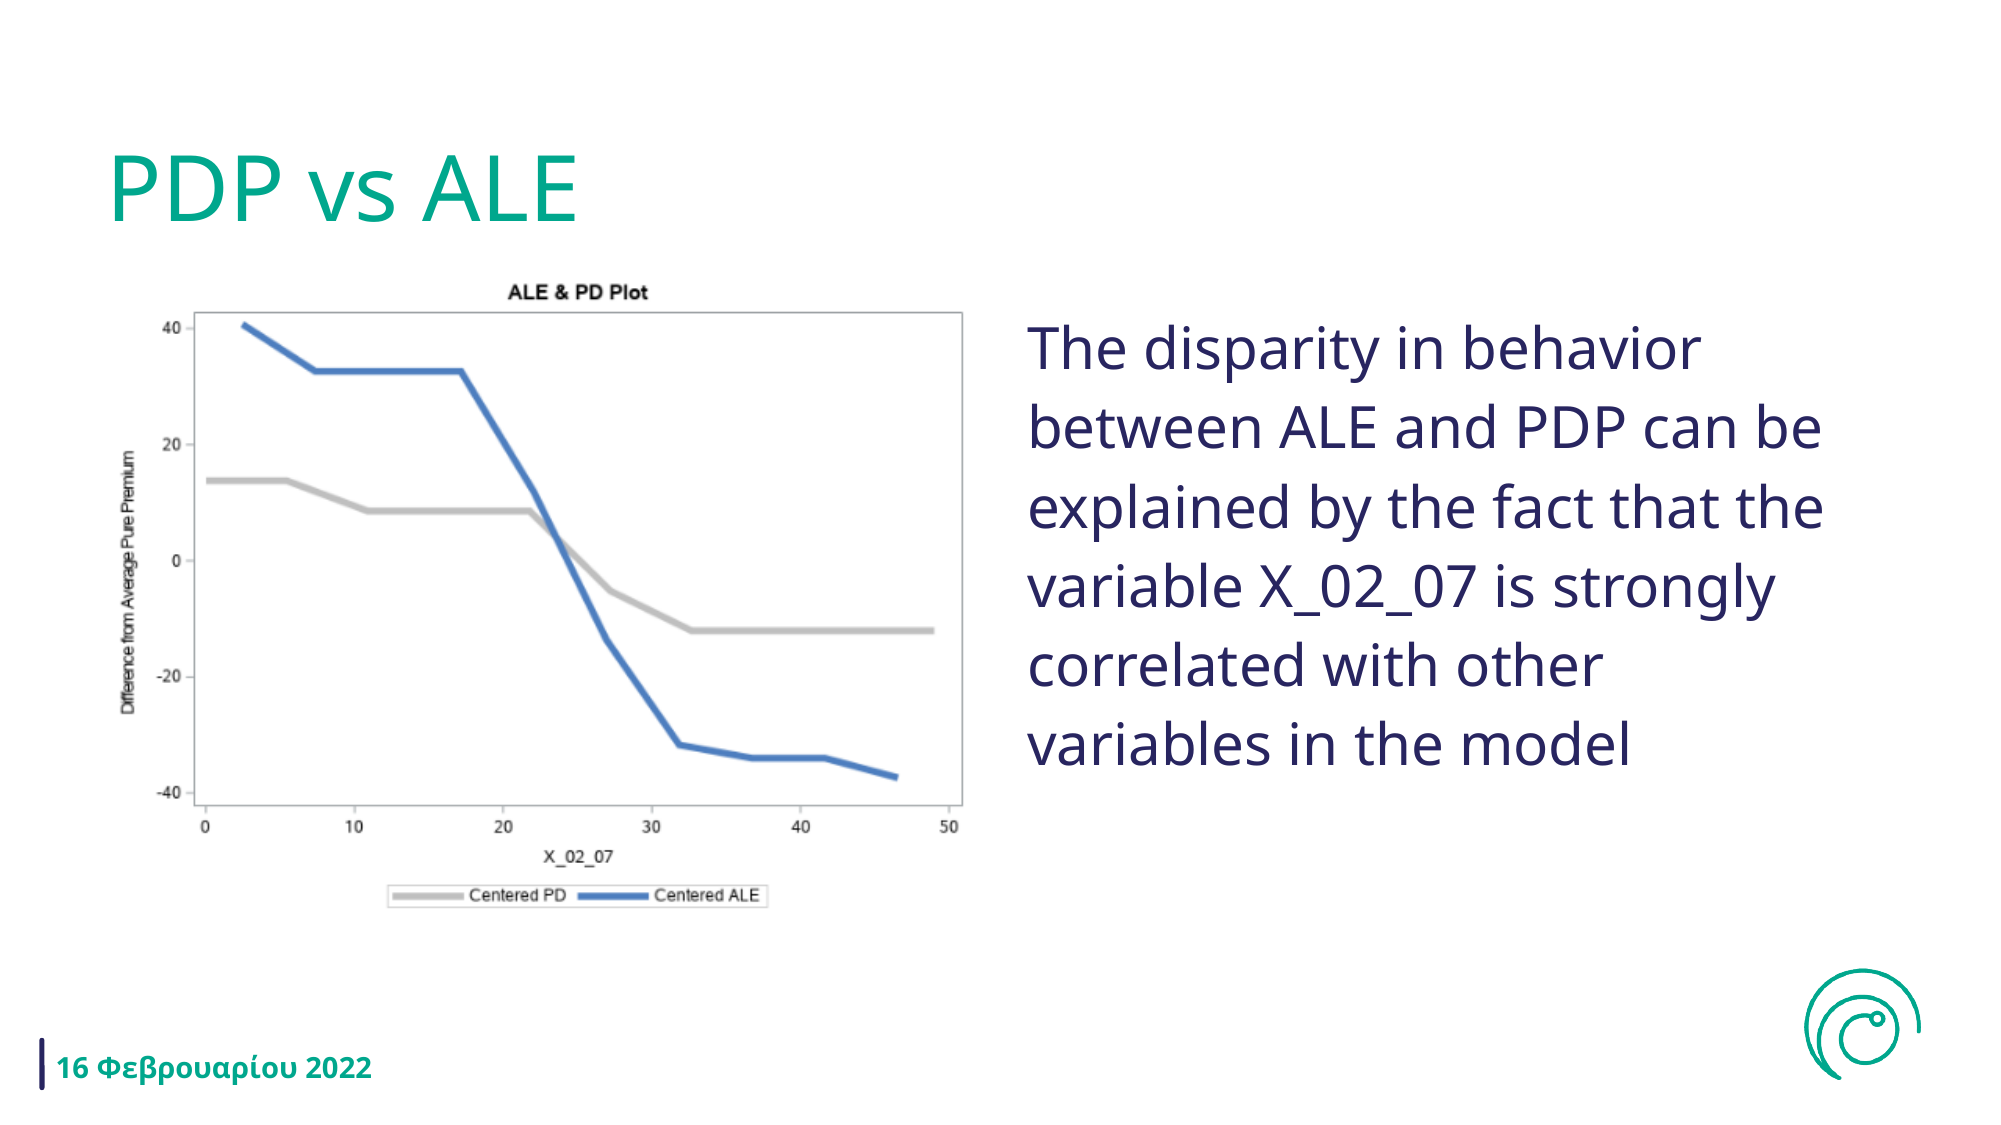

# PDP vs ALE
The disparity in behavior between ALE and PDP can be explained by the fact that the variable X_02_07 is strongly correlated with other variables in the model